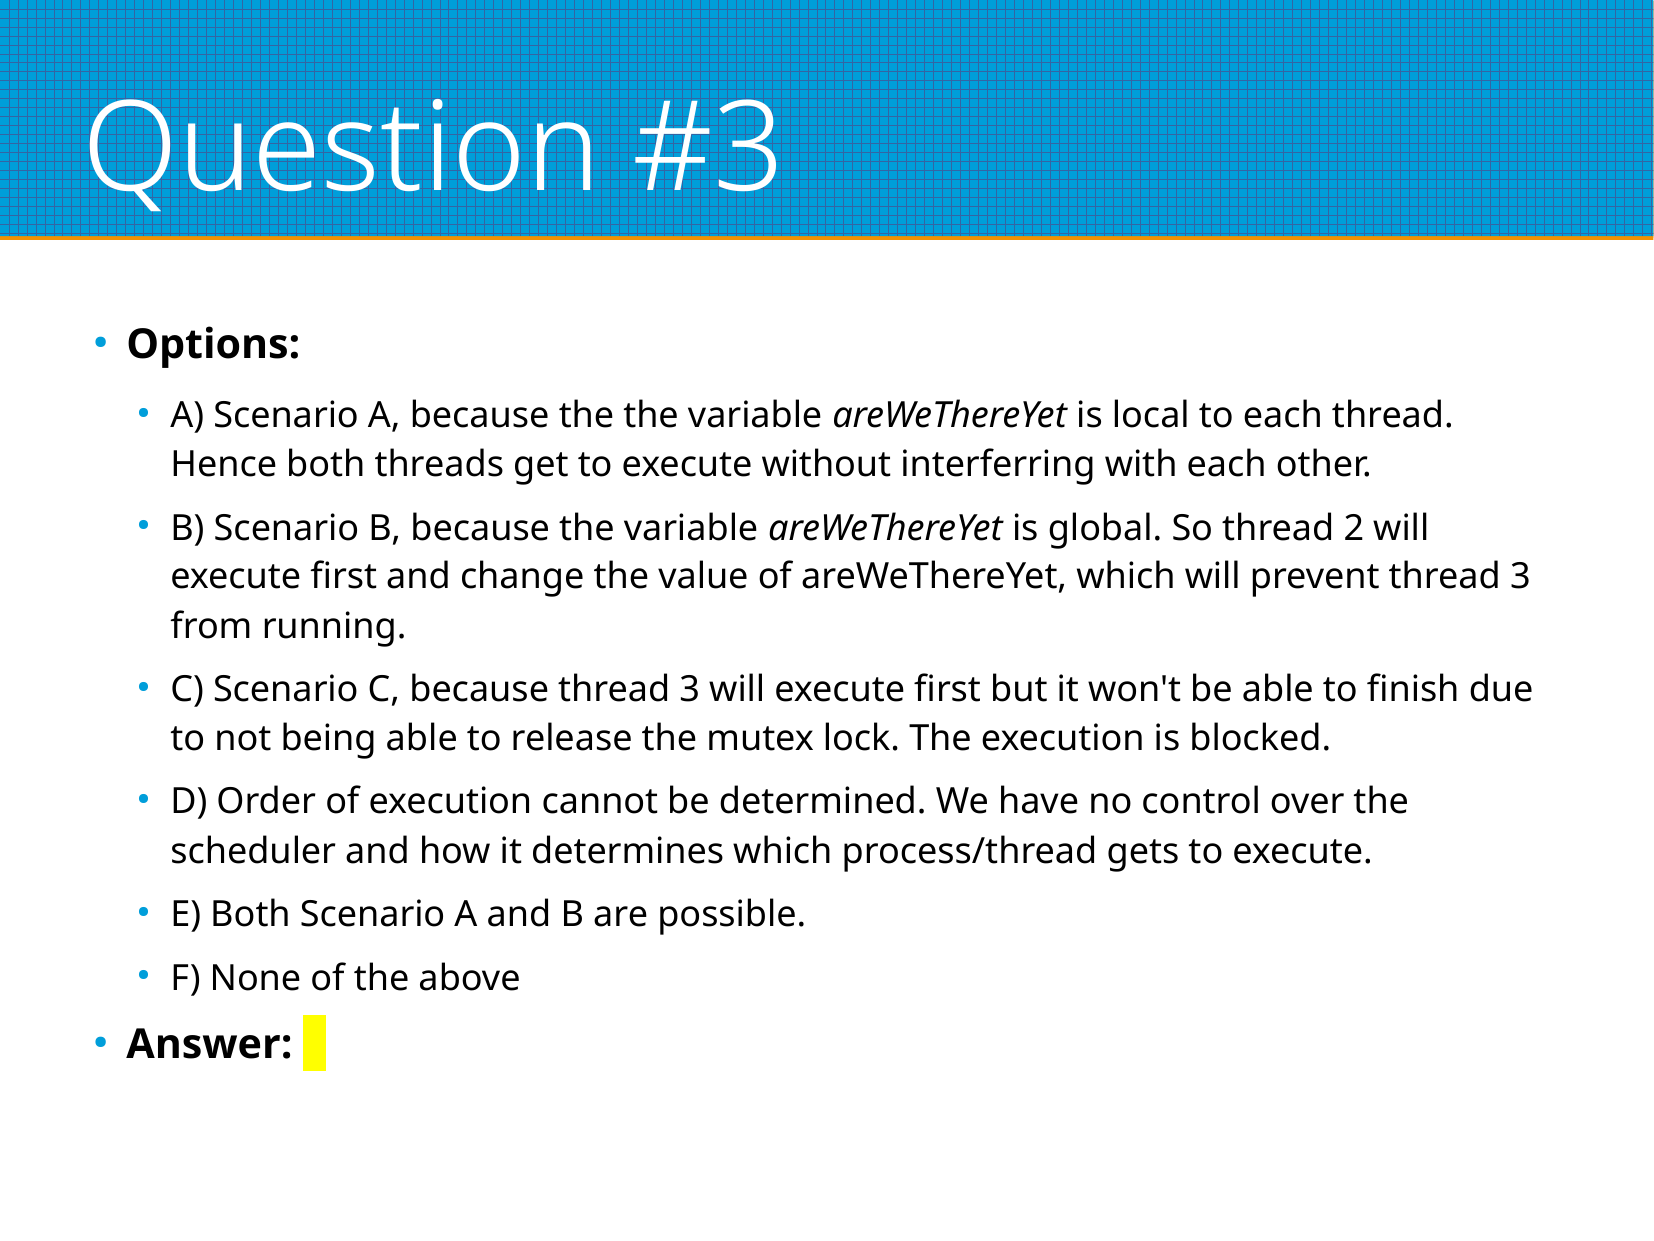

# Question #3
Options:
A) Scenario A, because the the variable areWeThereYet is local to each thread. Hence both threads get to execute without interferring with each other.
B) Scenario B, because the variable areWeThereYet is global. So thread 2 will execute first and change the value of areWeThereYet, which will prevent thread 3 from running.
C) Scenario C, because thread 3 will execute first but it won't be able to finish due to not being able to release the mutex lock. The execution is blocked.
D) Order of execution cannot be determined. We have no control over the scheduler and how it determines which process/thread gets to execute.
E) Both Scenario A and B are possible.
F) None of the above
Answer: E